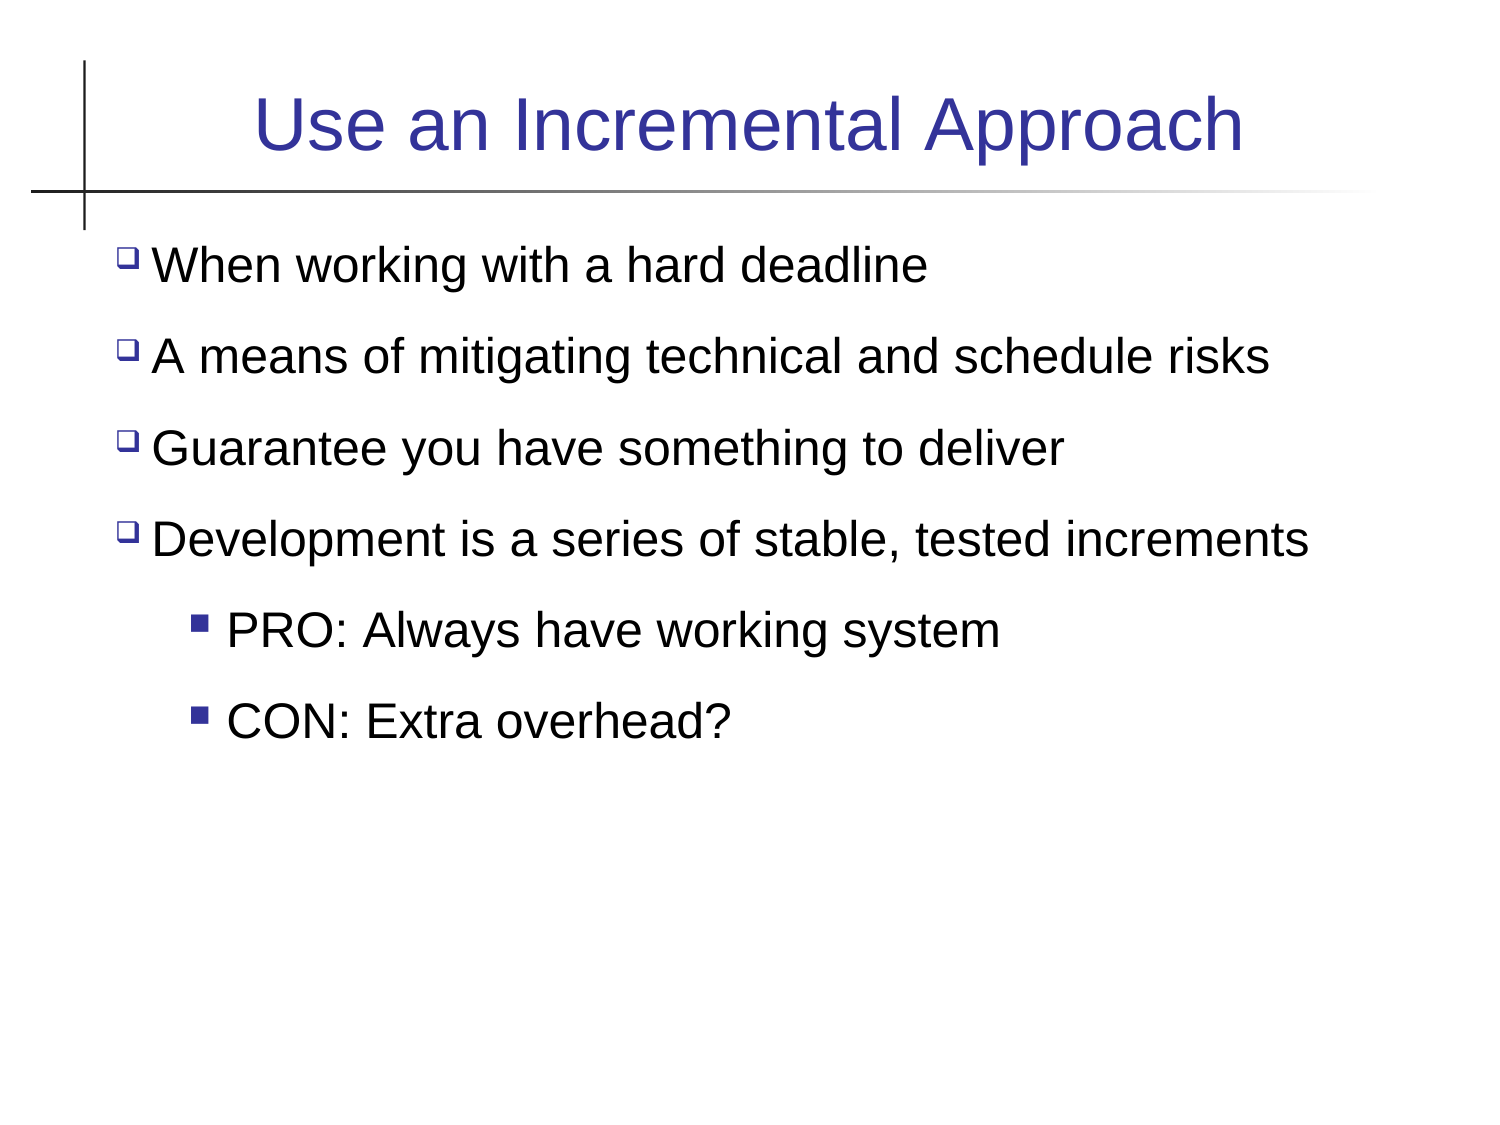

# Use an Incremental Approach
When working with a hard deadline
A means of mitigating technical and schedule risks
Guarantee you have something to deliver
Development is a series of stable, tested increments
PRO: Always have working system
CON: Extra overhead?